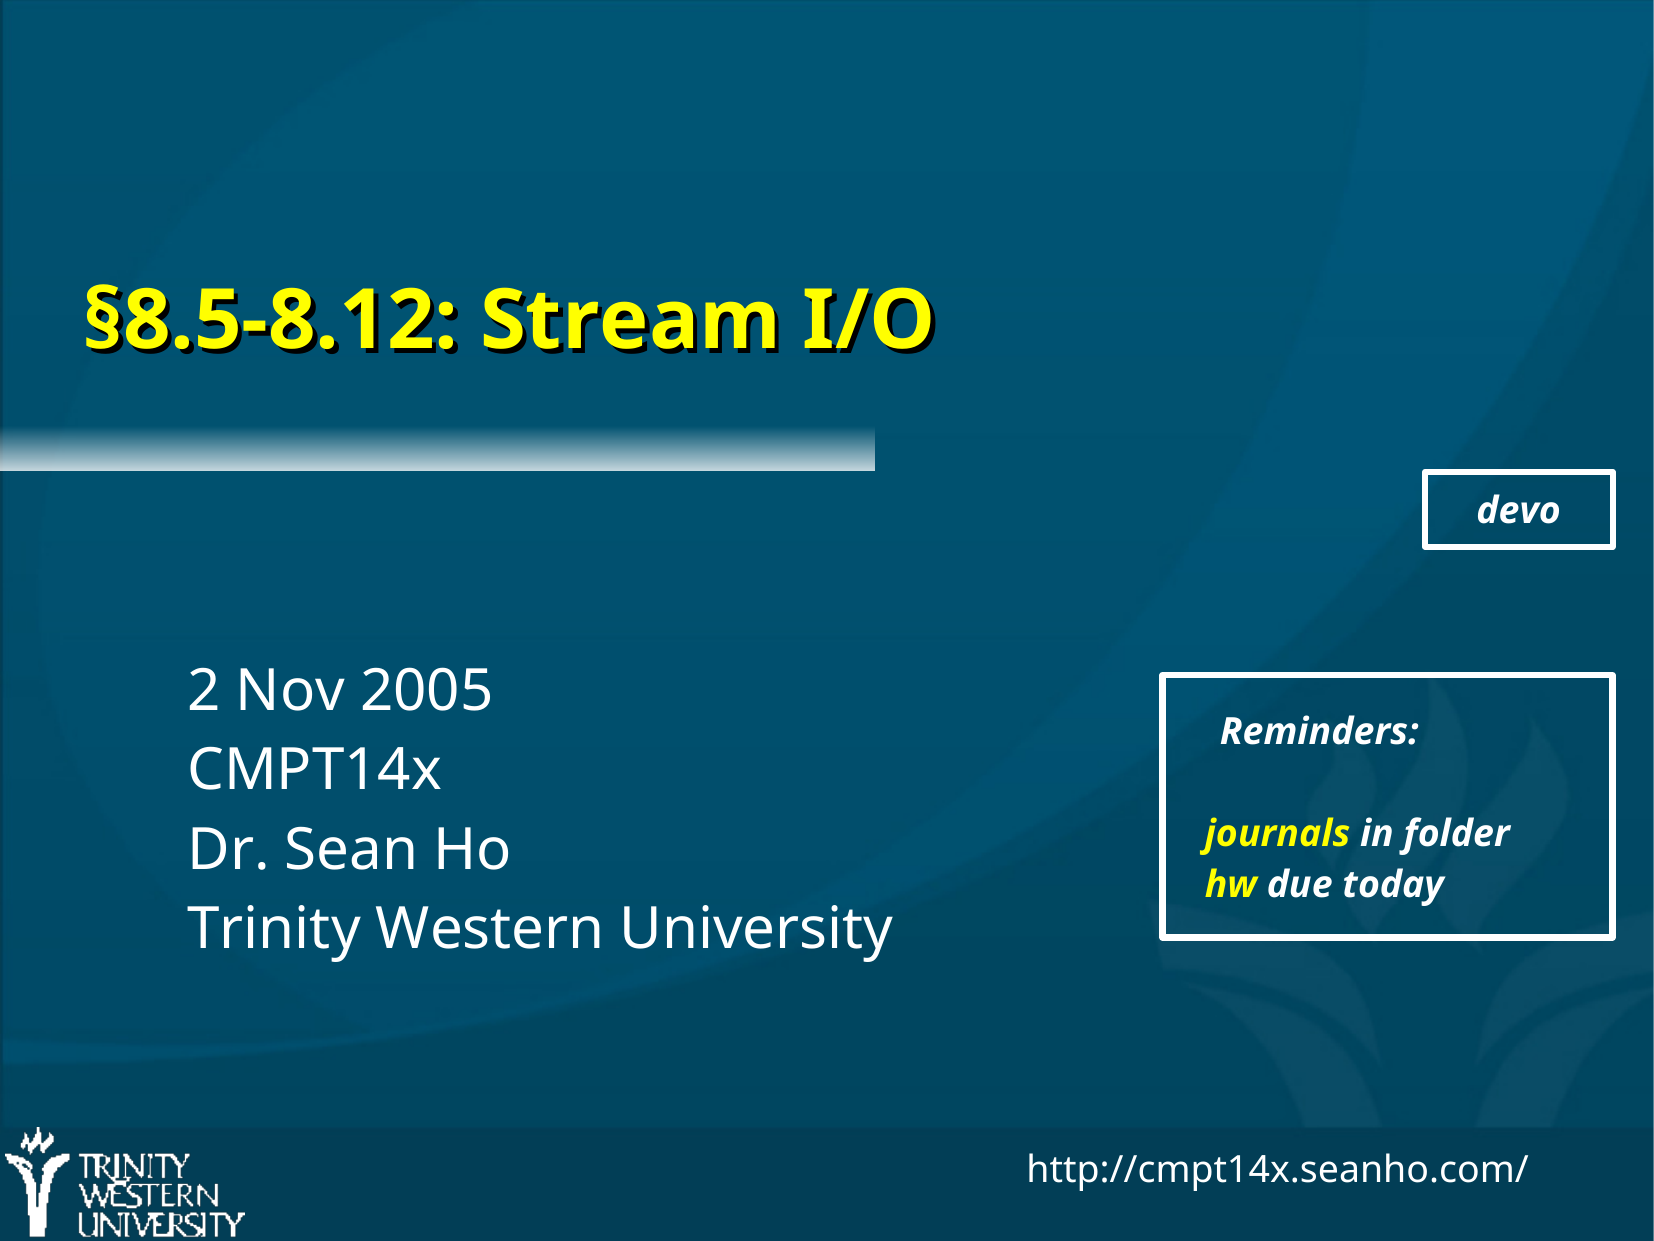

# §8.5-8.12: Stream I/O
devo
2 Nov 2005
CMPT14x
Dr. Sean Ho
Trinity Western University
Reminders:
journals in folder
hw due today
http://cmpt14x.seanho.com/